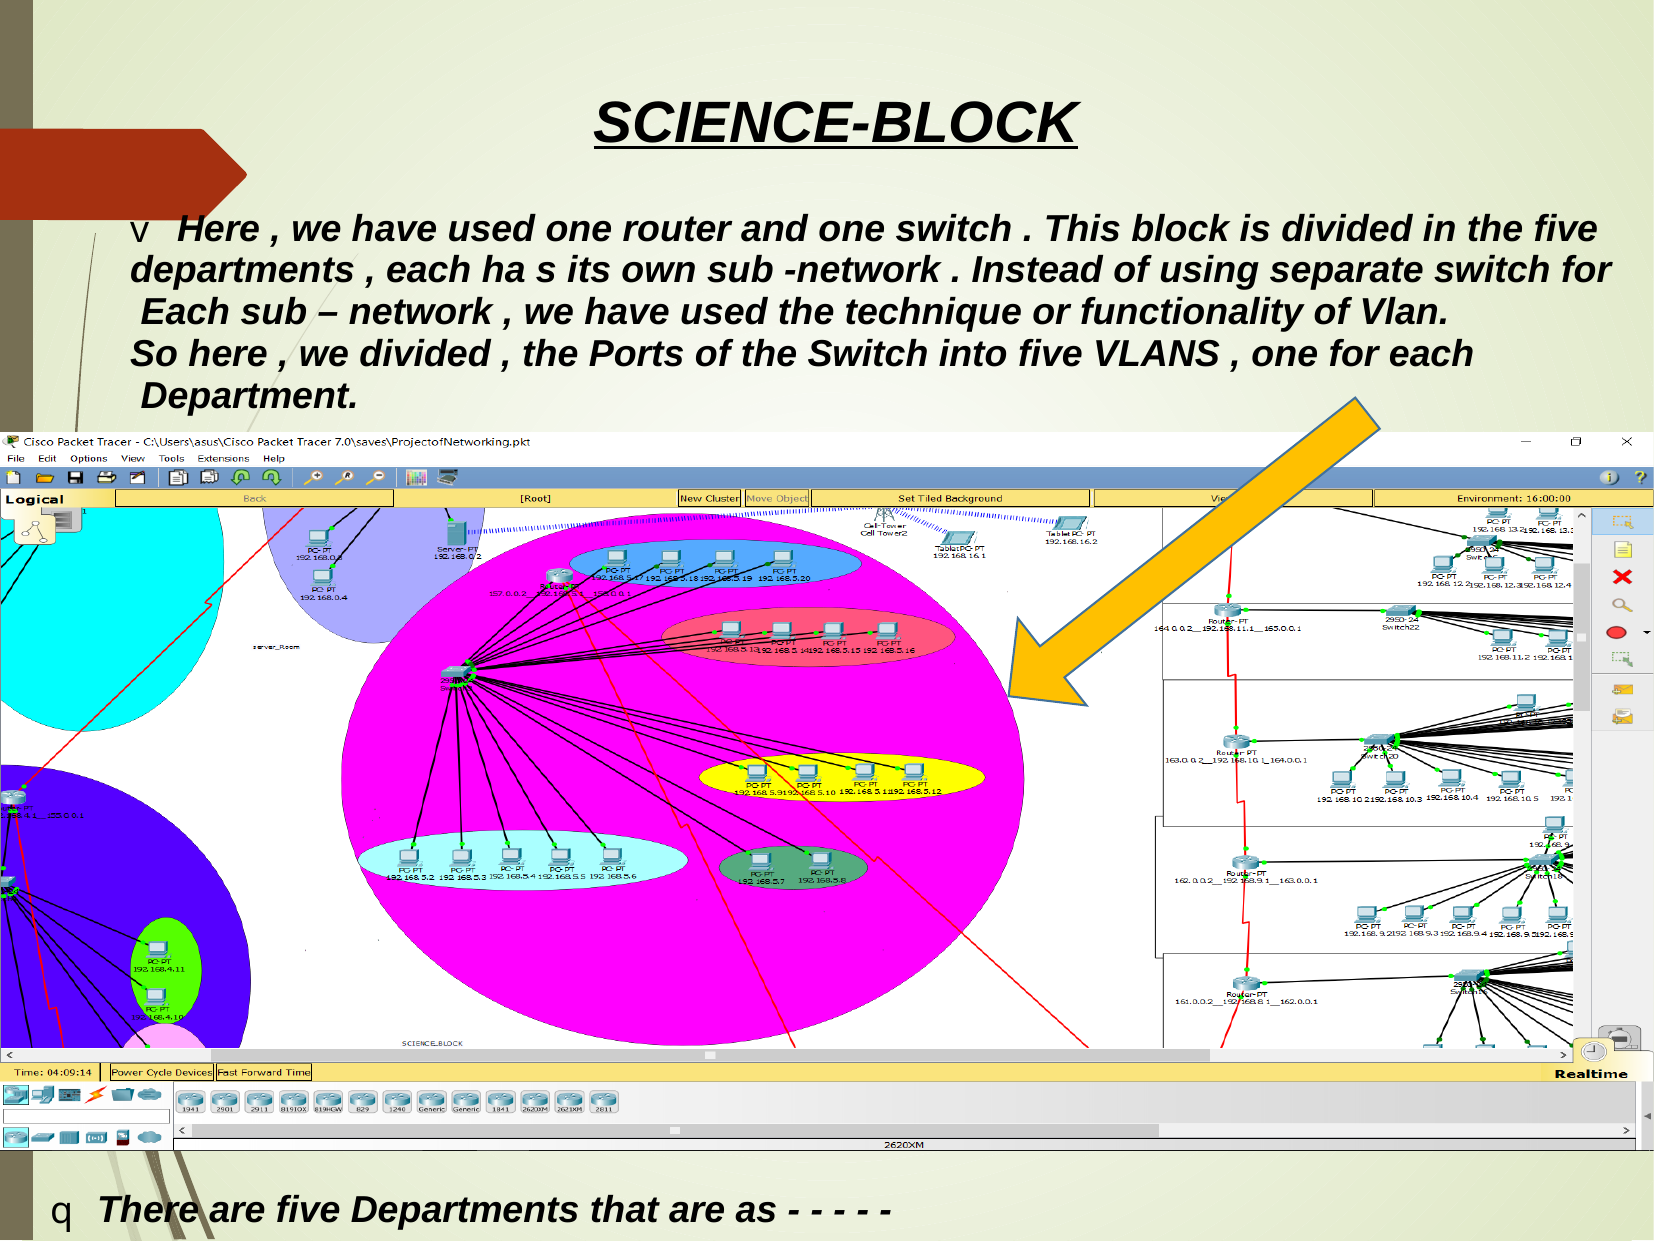

SCIENCE-BLOCK
Here , we have used one router and one switch . This block is divided in the five
departments , each ha s its own sub -network . Instead of using separate switch for
 Each sub – network , we have used the technique or functionality of Vlan.
So here , we divided , the Ports of the Switch into five VLANS , one for each
 Department.
There are five Departments that are as - - - - -